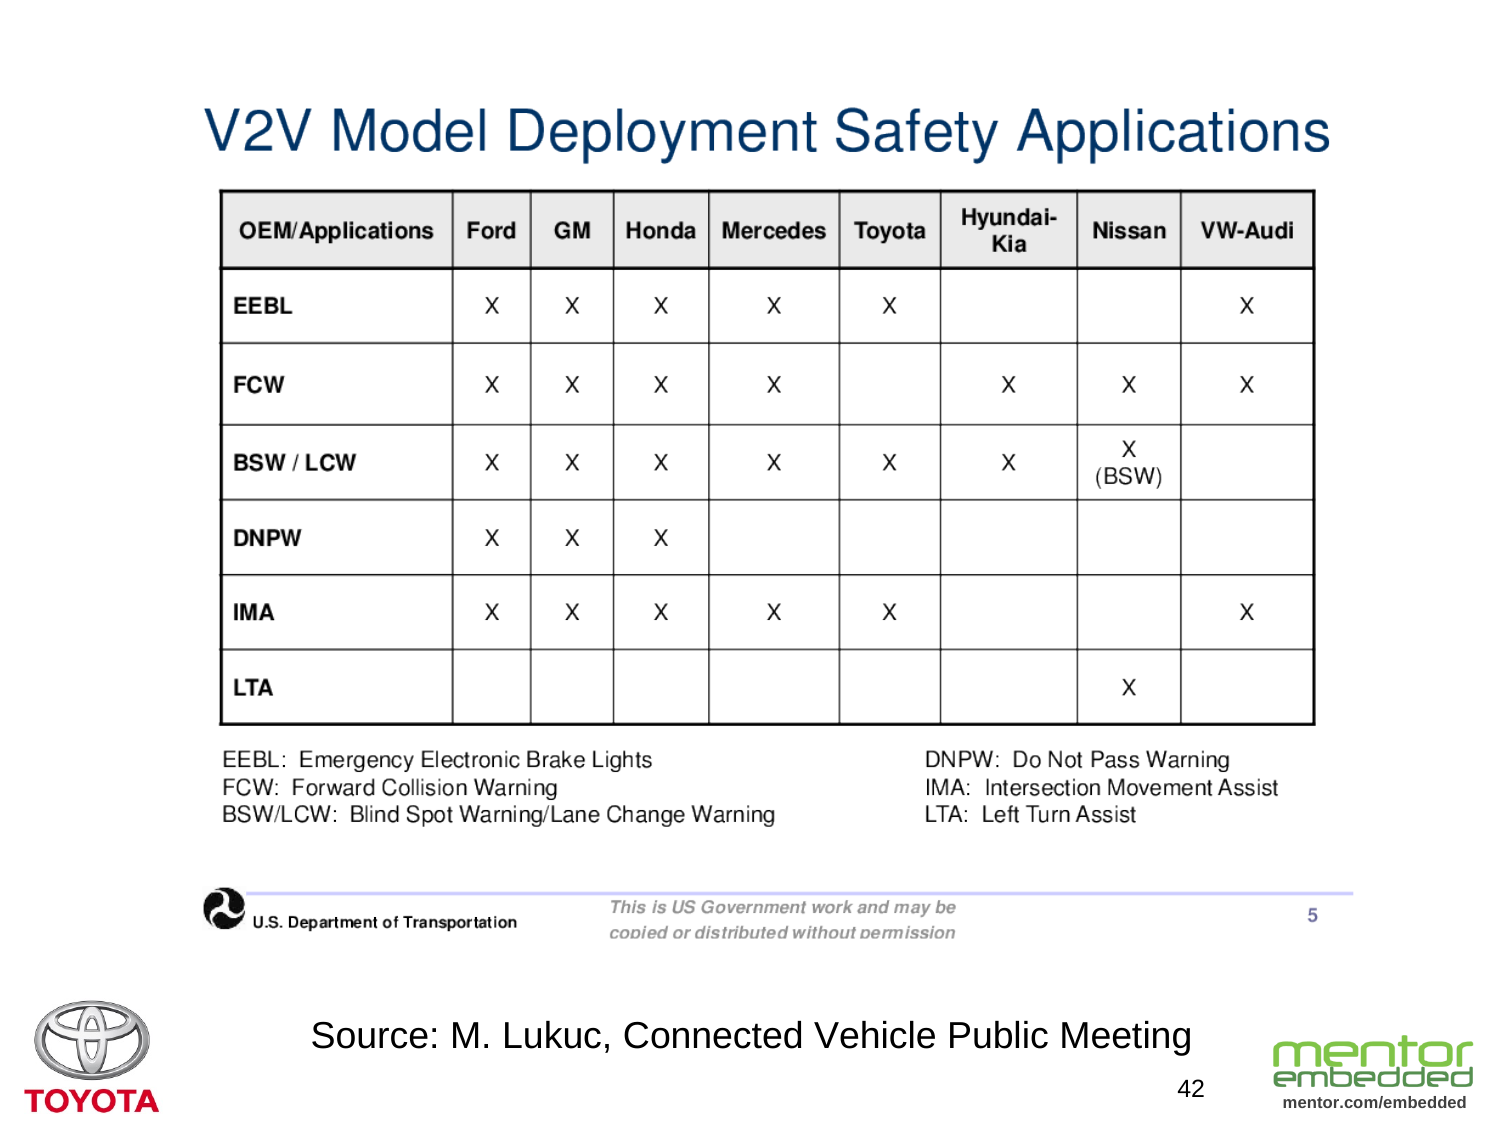

Source: M. Lukuc, Connected Vehicle Public Meeting